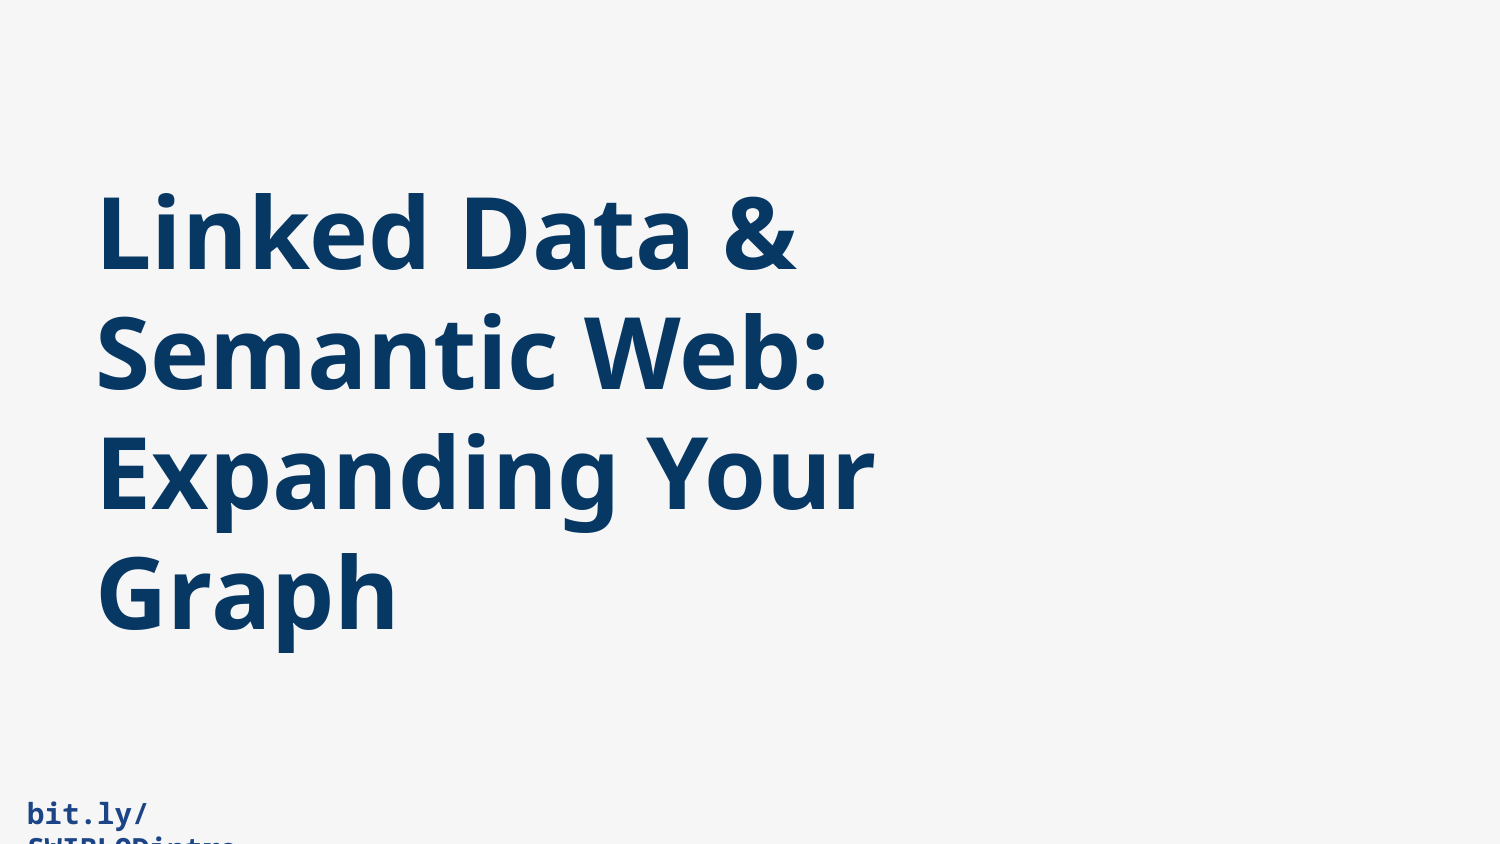

# Linked Data & Semantic Web: Expanding Your Graph